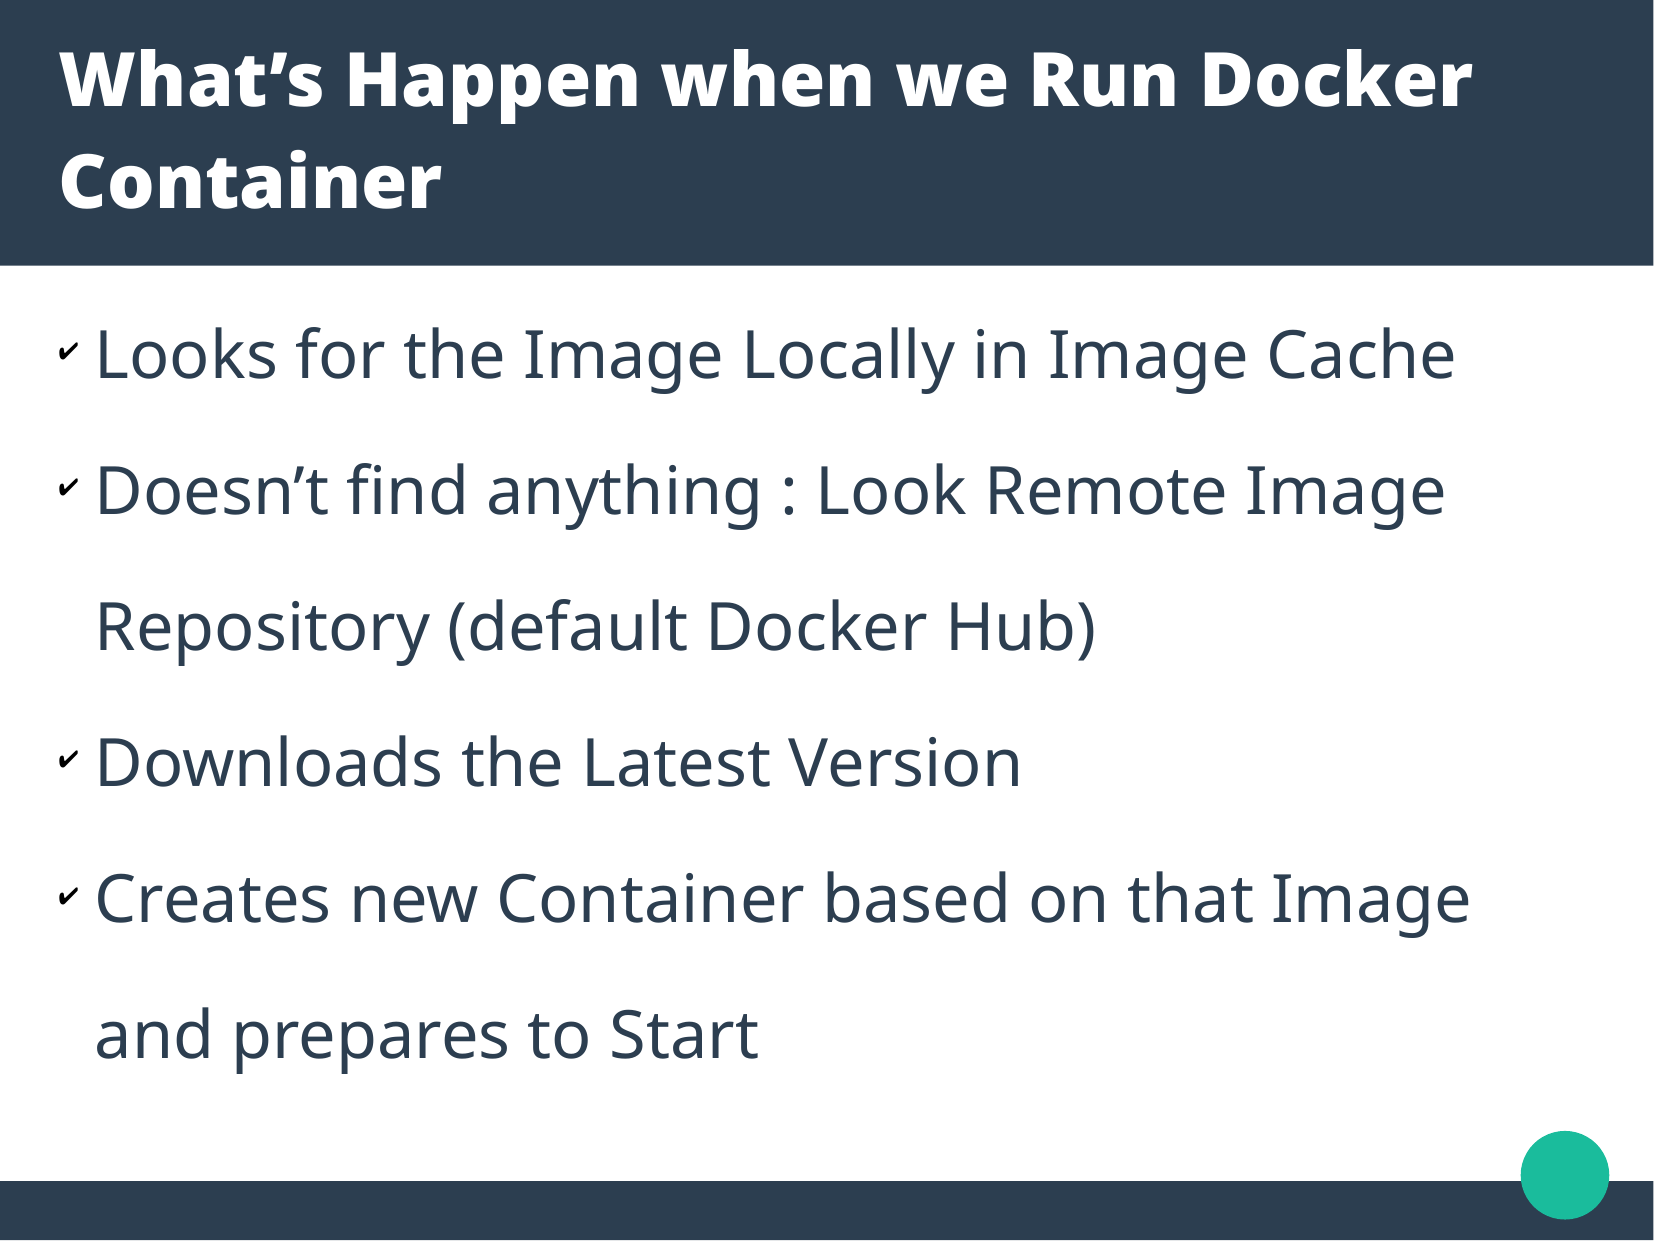

# What’s Happen when we Run Docker Container
Looks for the Image Locally in Image Cache
Doesn’t find anything : Look Remote Image Repository (default Docker Hub)
Downloads the Latest Version
Creates new Container based on that Image and prepares to Start